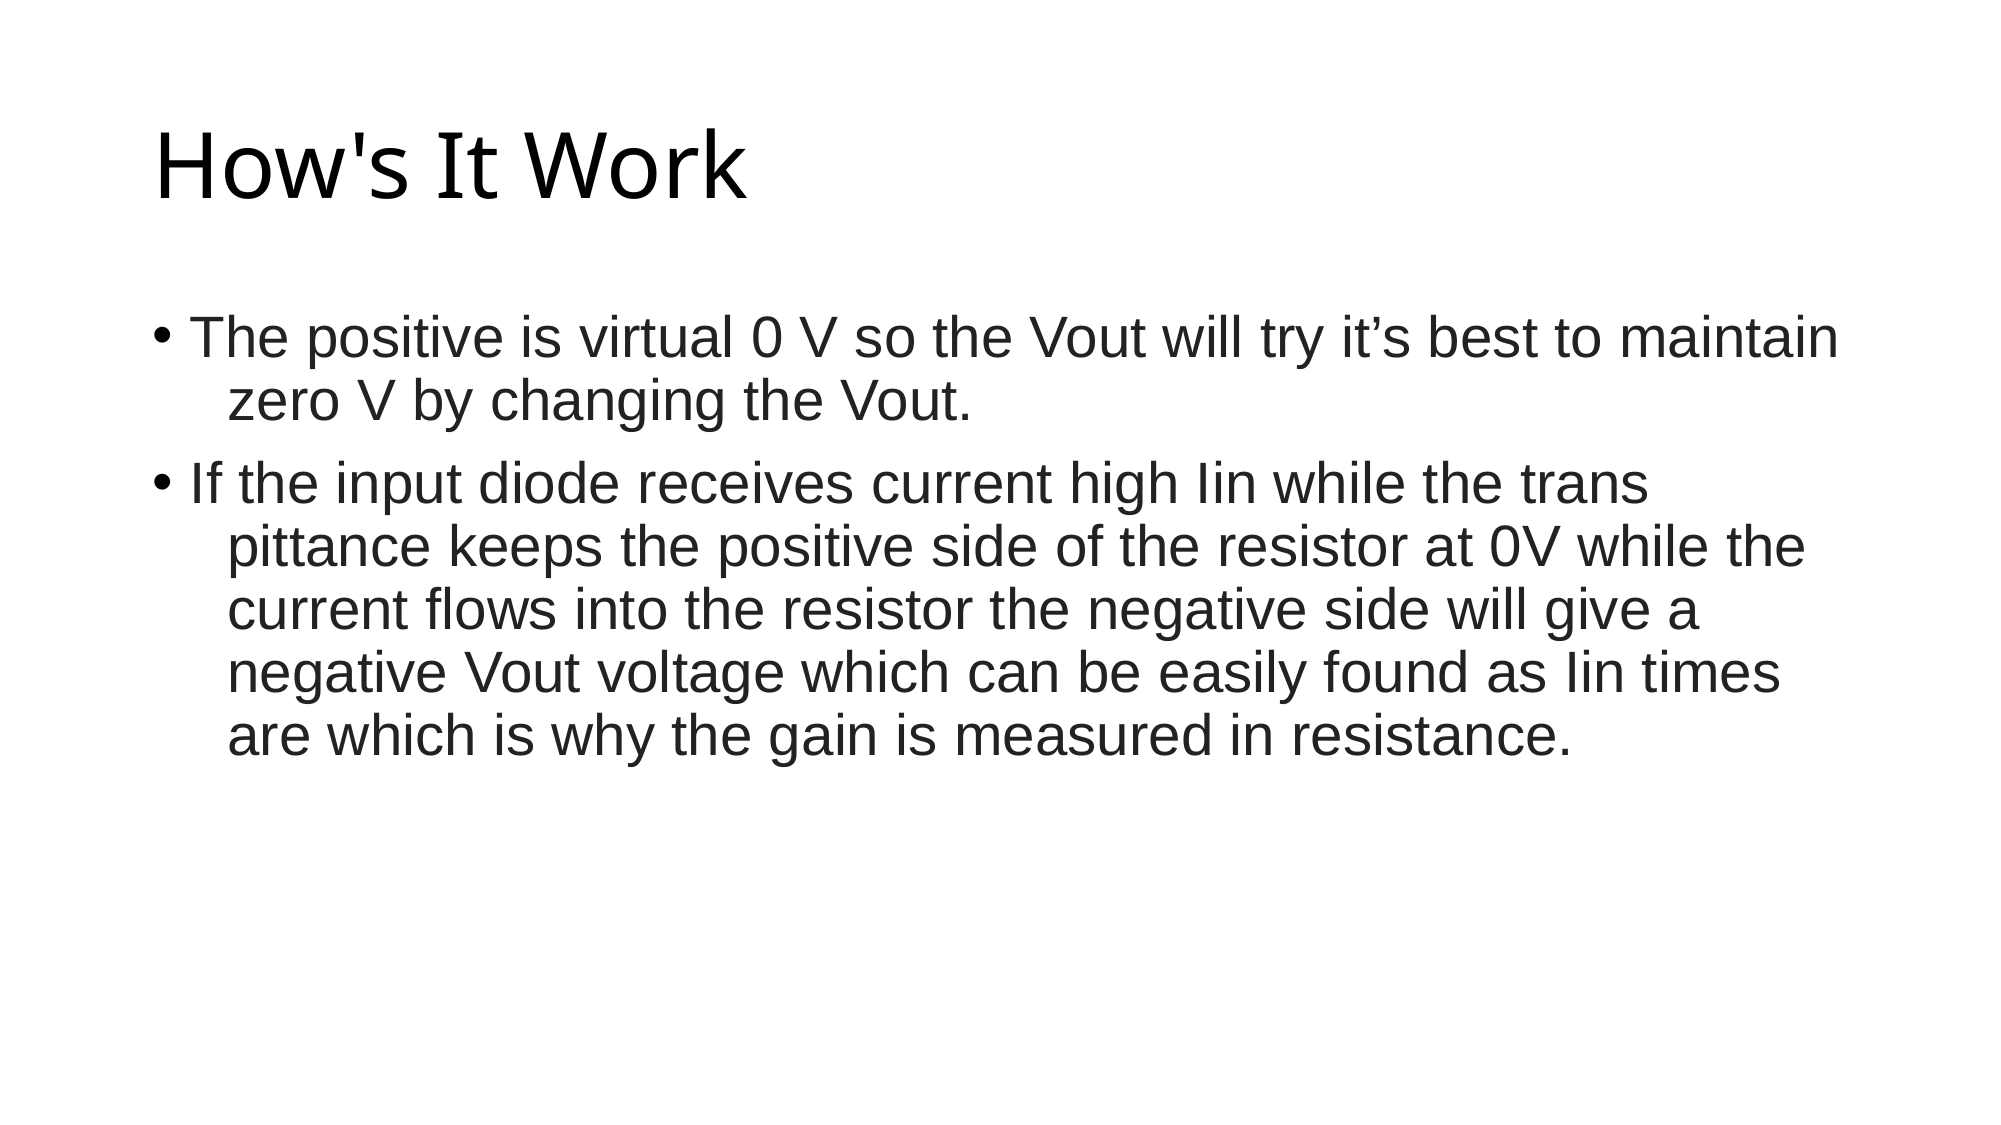

# How's It Work
The positive is virtual 0 V so the Vout will try it’s best to maintain zero V by changing the Vout.
If the input diode receives current high Iin while the trans pittance keeps the positive side of the resistor at 0V while the current flows into the resistor the negative side will give a negative Vout voltage which can be easily found as Iin times are which is why the gain is measured in resistance.